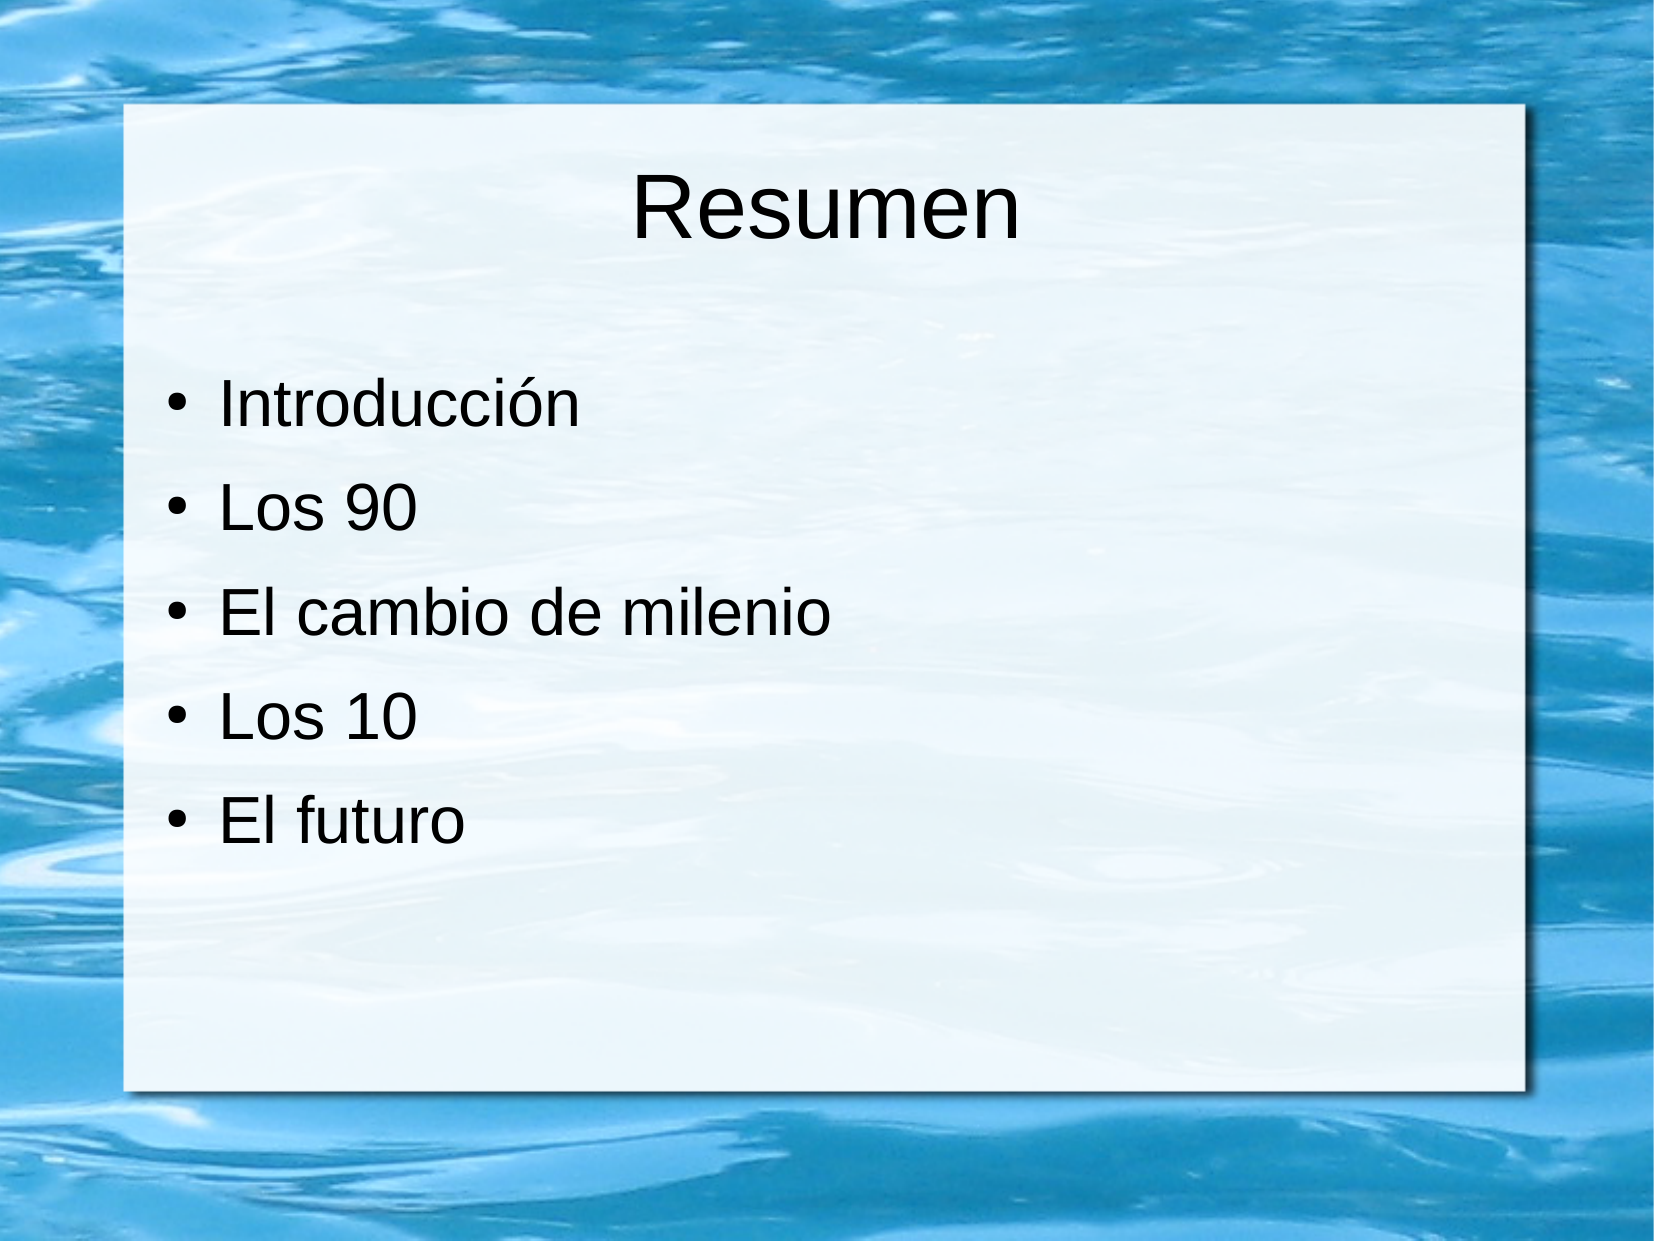

# Resumen
Introducción
Los 90
El cambio de milenio
Los 10
El futuro